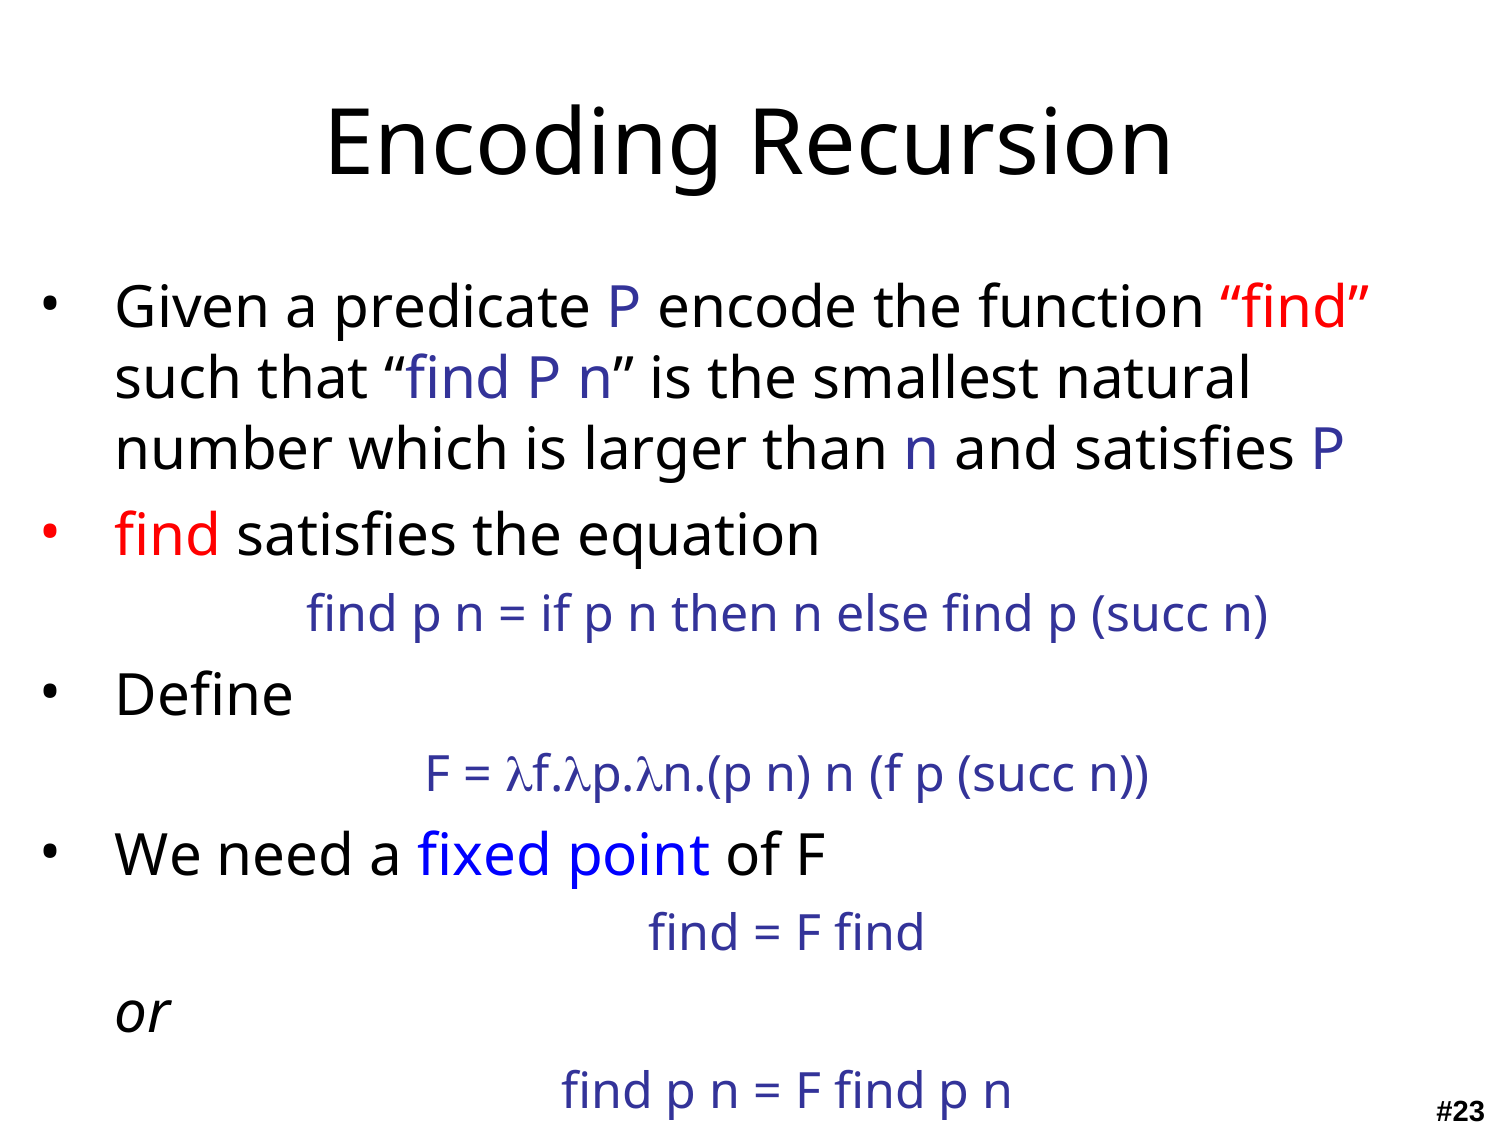

# Encoding Recursion
Given a predicate P encode the function “find” such that “find P n” is the smallest natural number which is larger than n and satisfies P
find satisfies the equation
find p n = if p n then n else find p (succ n)
Define
F = f.p.n.(p n) n (f p (succ n))
We need a fixed point of F
find = F find
or
find p n = F find p n
23